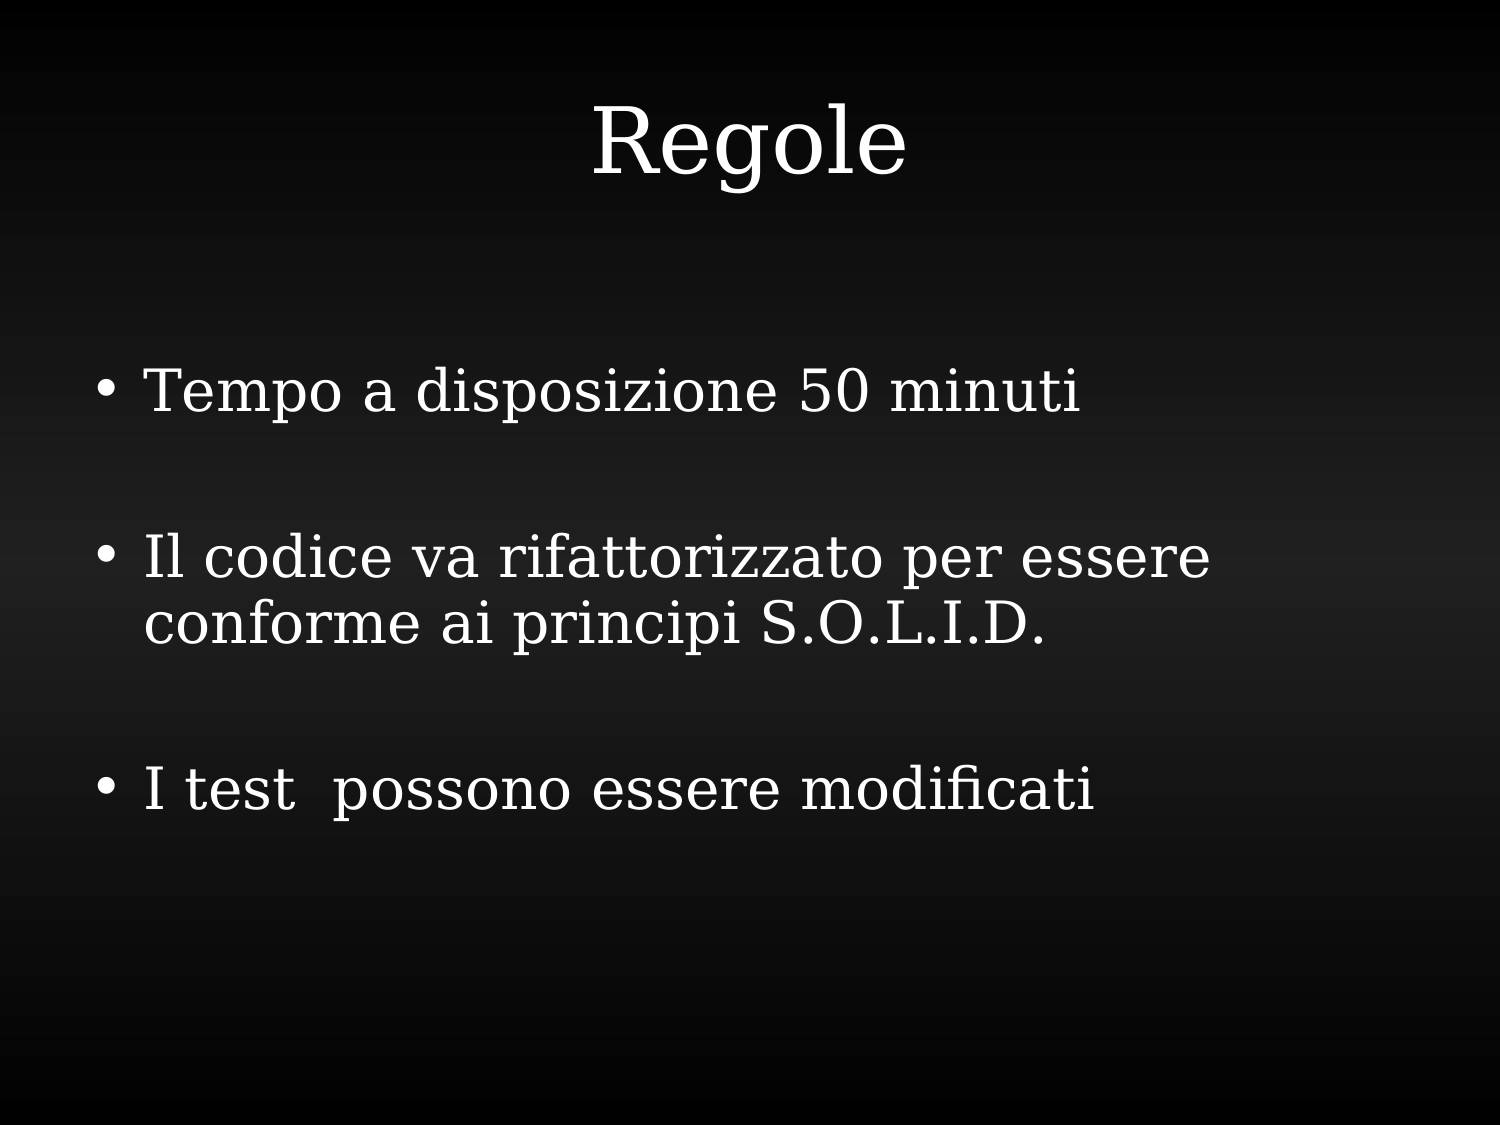

# Regole
Tempo a disposizione 50 minuti
Il codice va rifattorizzato per essere conforme ai principi S.O.L.I.D.
I test possono essere modificati